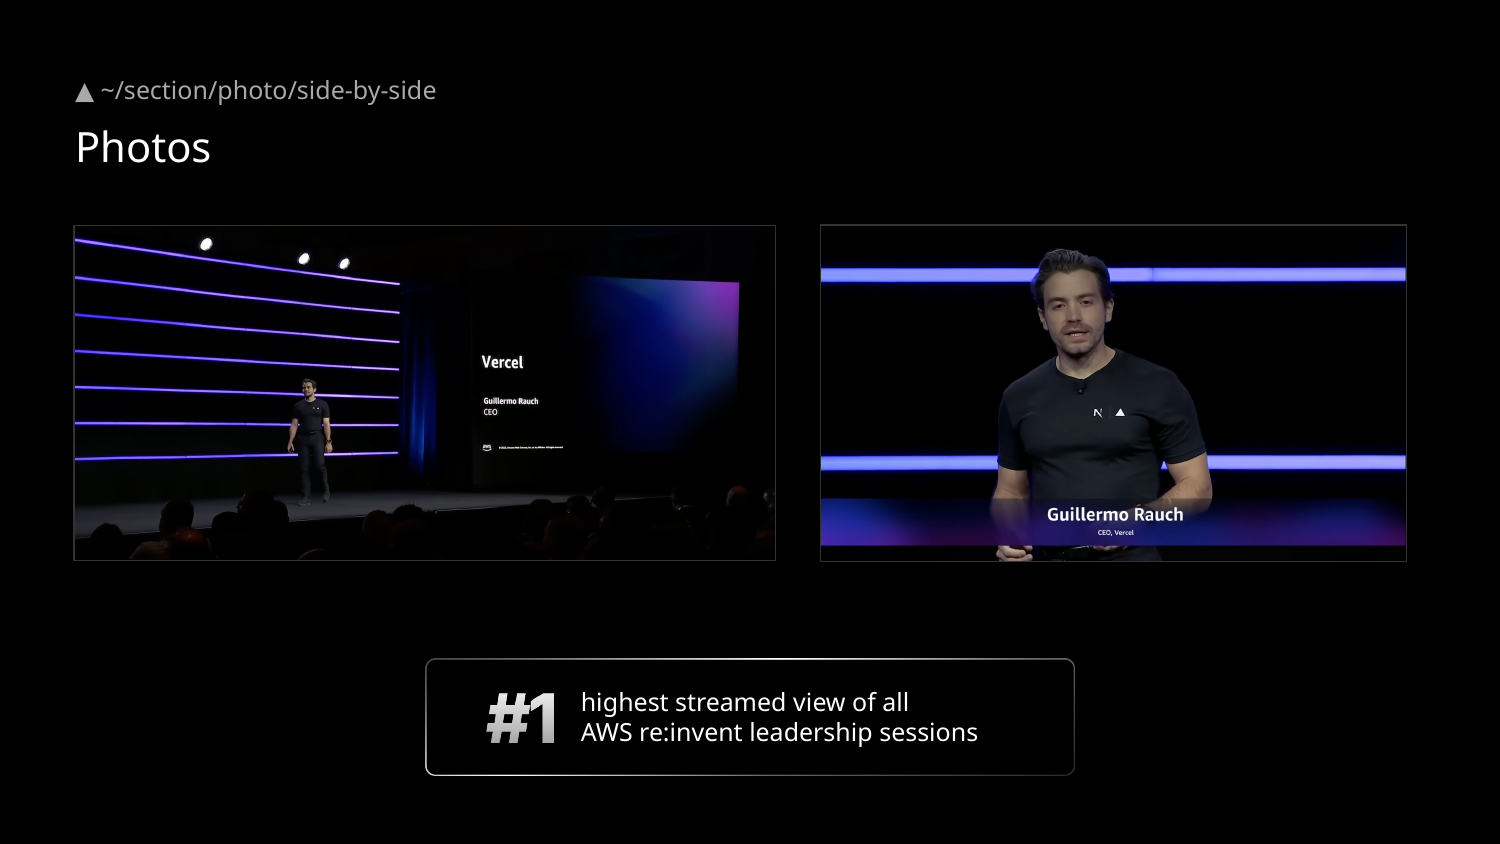

▲ ~/section/photo/side-by-side
Photos
highest streamed view of all
AWS re:invent leadership sessions